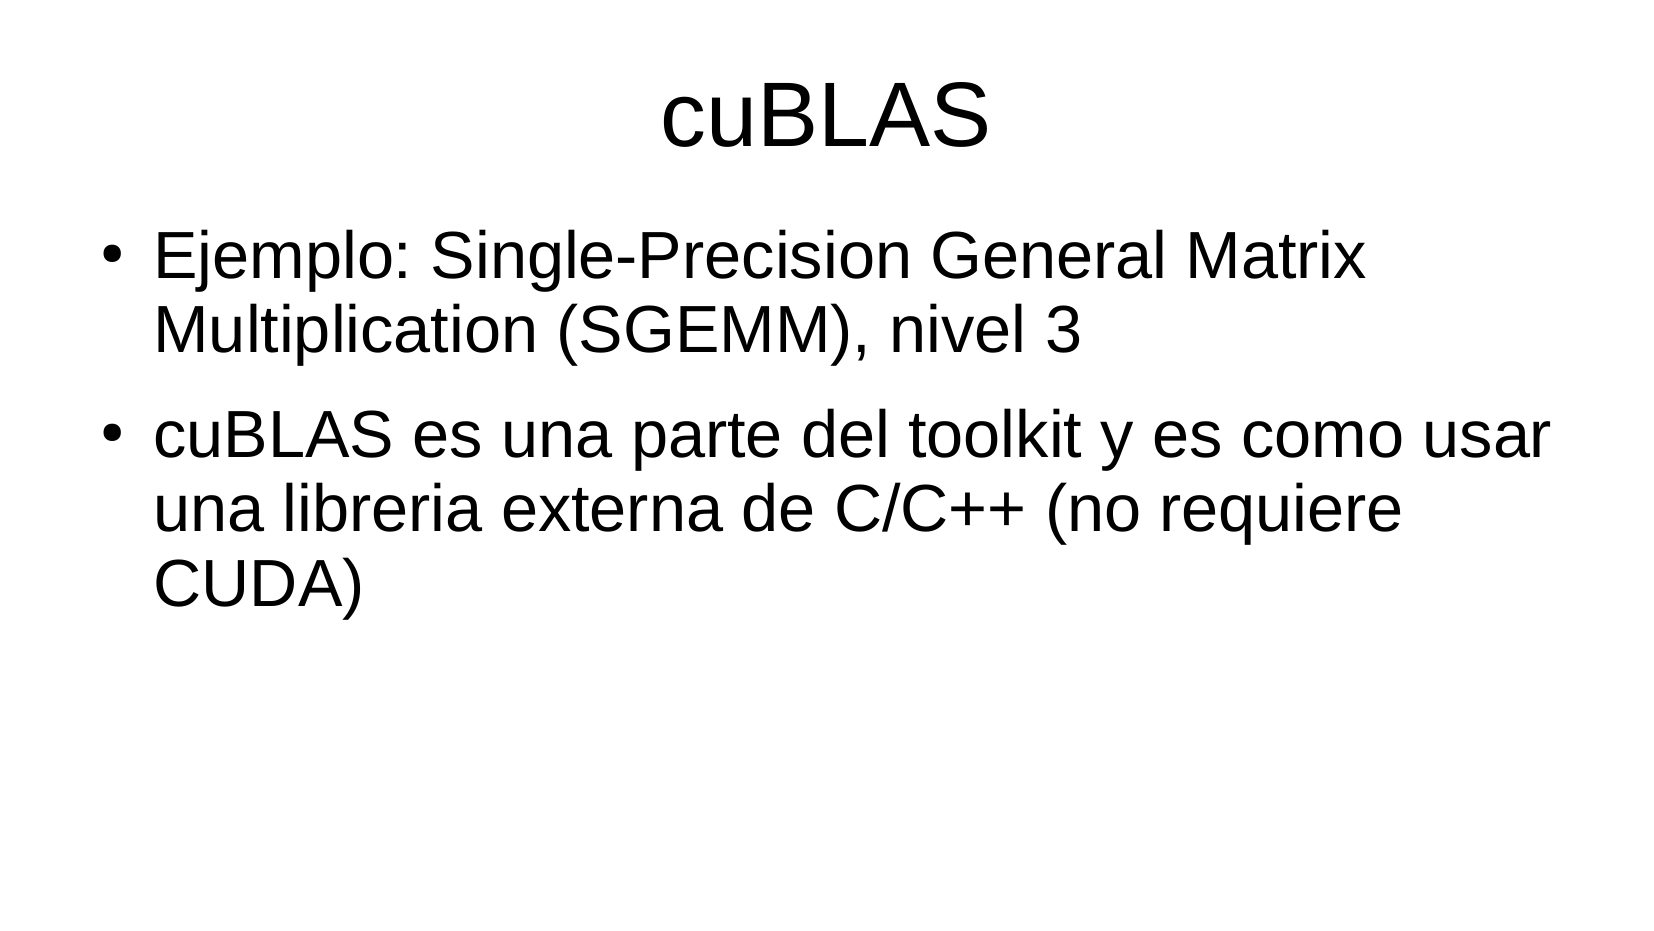

# cuBLAS
Ejemplo: Single-Precision General Matrix Multiplication (SGEMM), nivel 3
cuBLAS es una parte del toolkit y es como usar una libreria externa de C/C++ (no requiere CUDA)